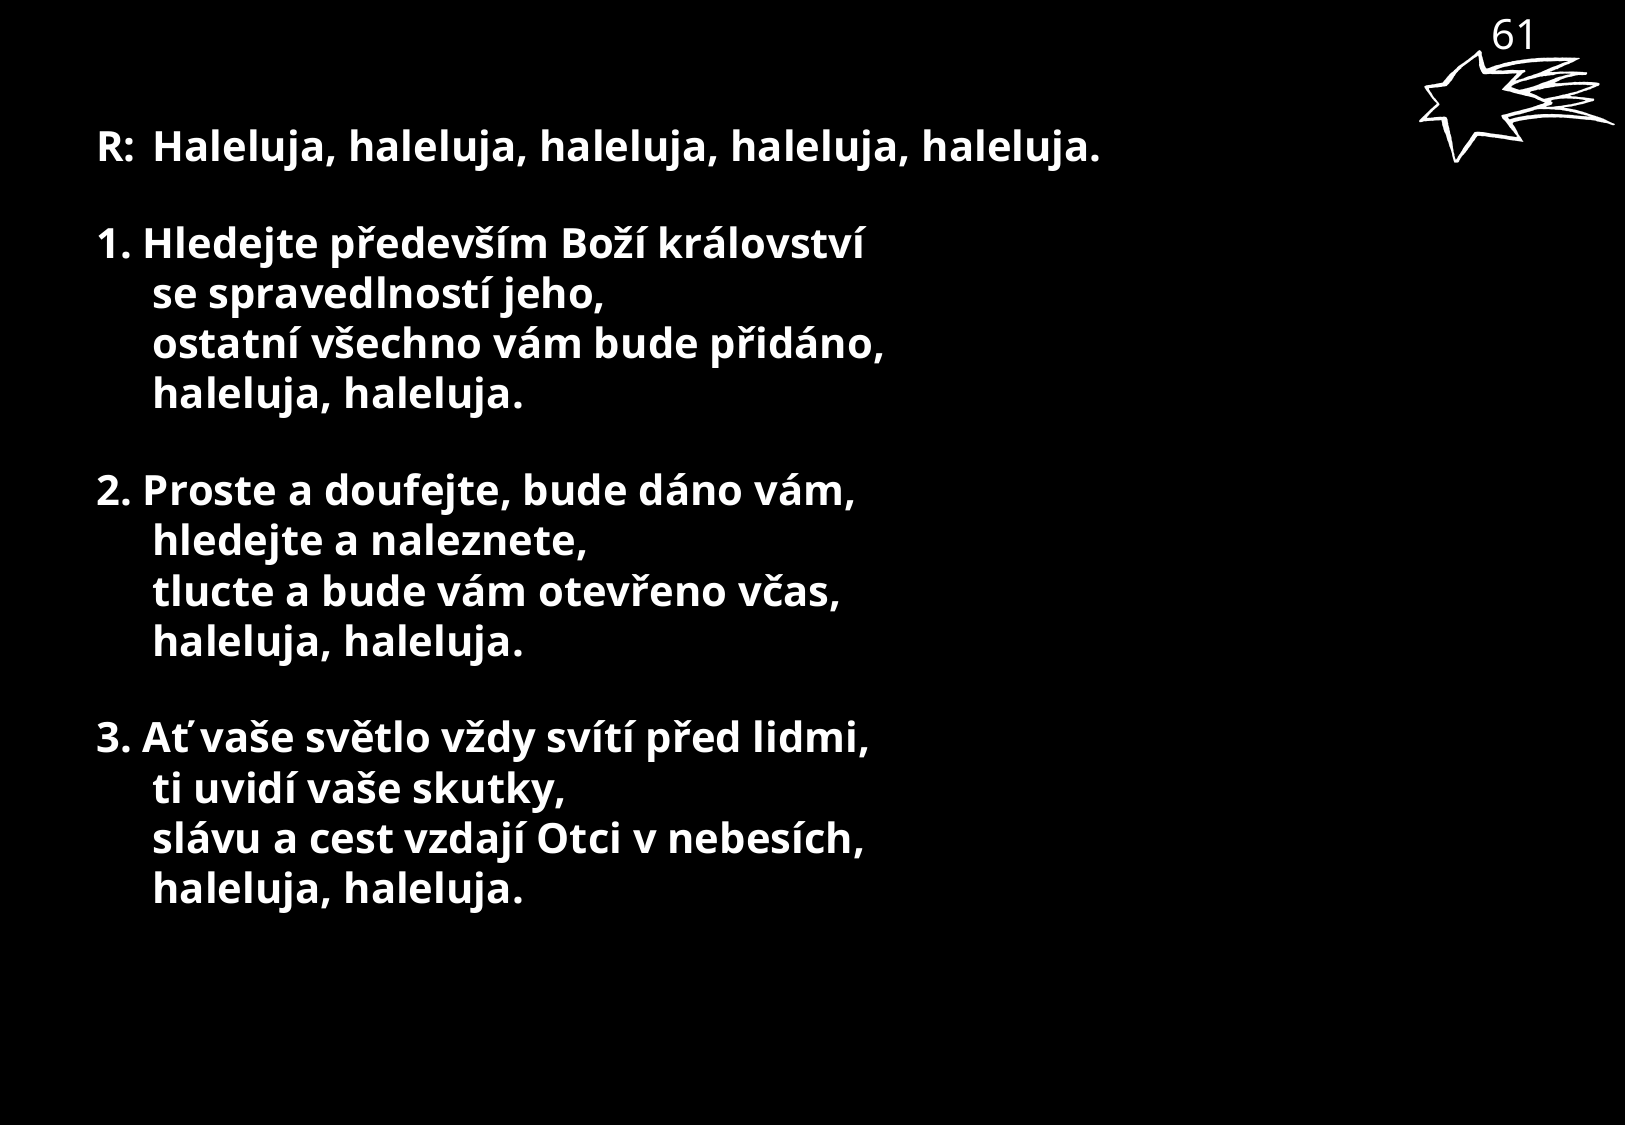

61
# R: 	Haleluja, haleluja, haleluja, haleluja, haleluja.
1. Hledejte především Boží království
se spravedlností jeho,
ostatní všechno vám bude přidáno,
haleluja, haleluja.
2. Proste a doufejte, bude dáno vám,
hledejte a naleznete,
tlucte a bude vám otevřeno včas,
haleluja, haleluja.
3. Ať vaše světlo vždy svítí před lidmi,
ti uvidí vaše skutky,
slávu a cest vzdají Otci v nebesích,
haleluja, haleluja.